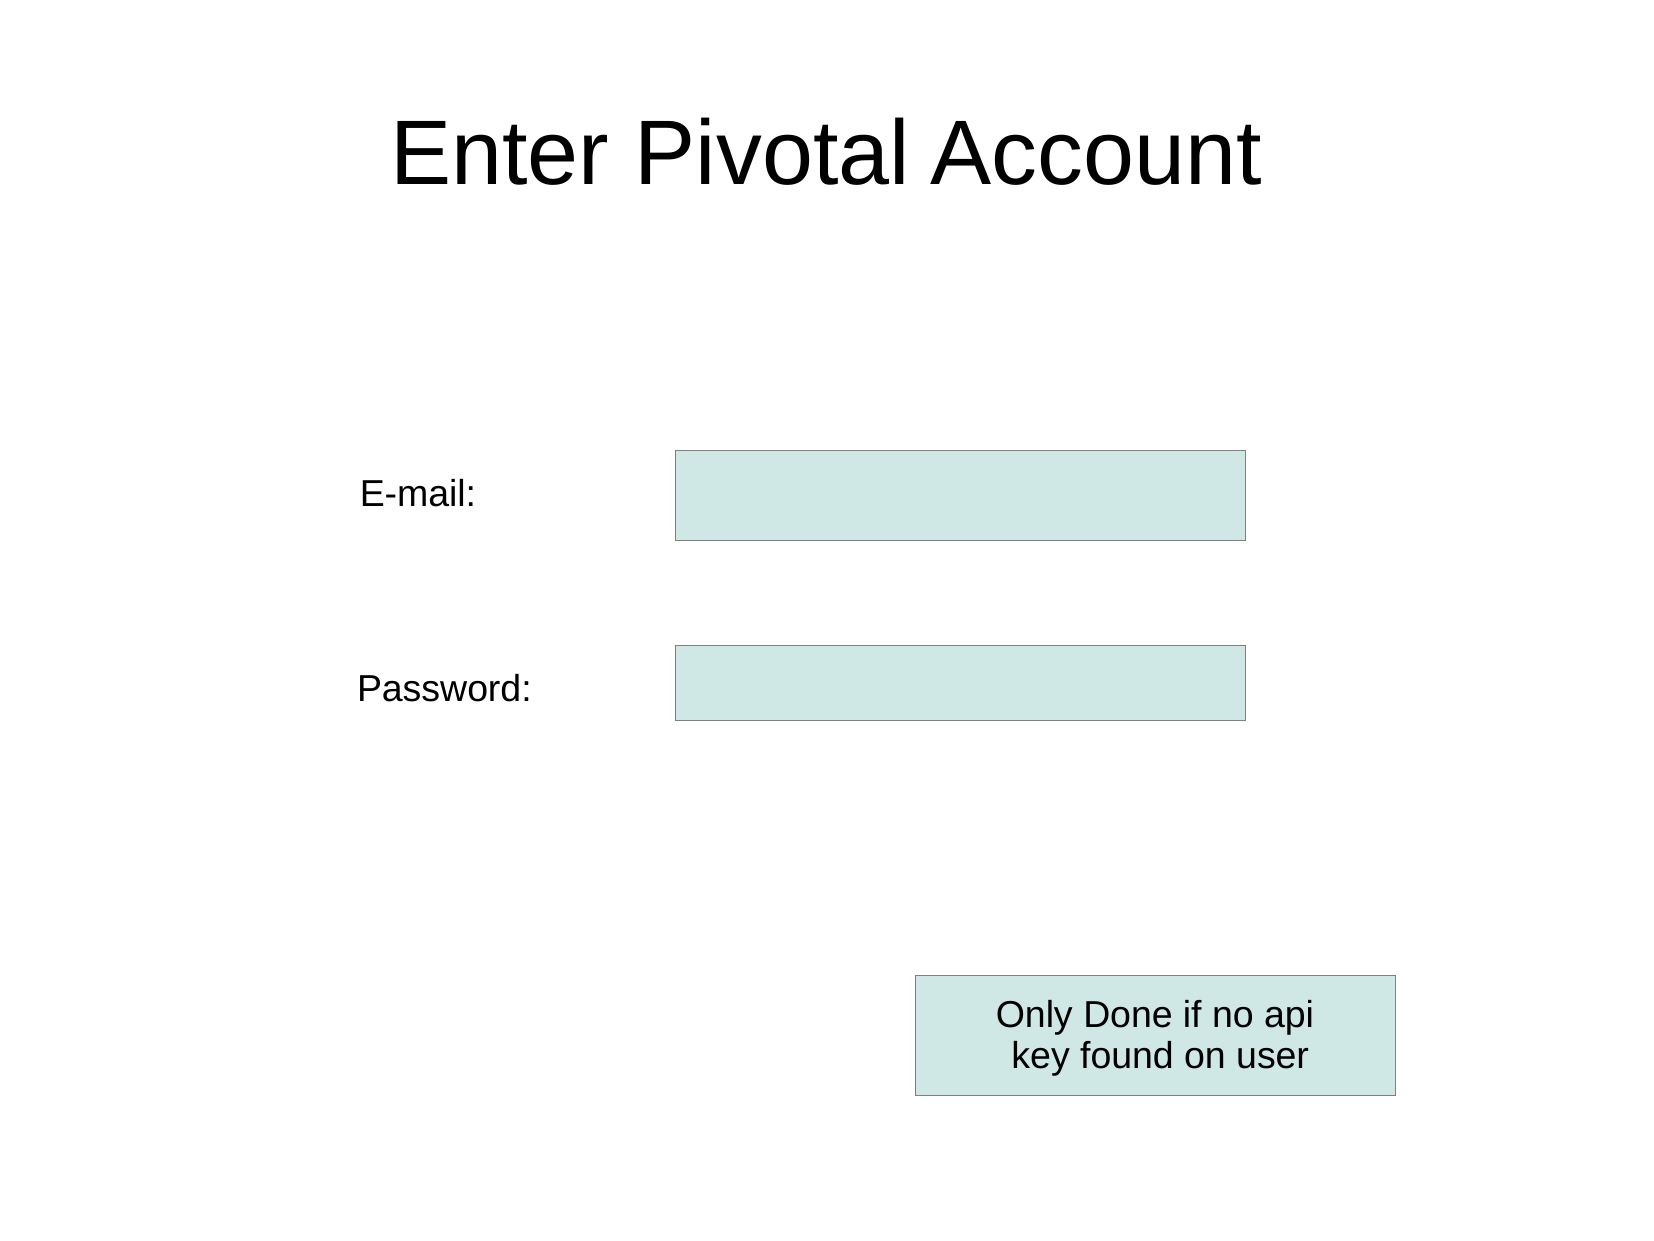

# Enter Pivotal Account
E-mail:
Password:
Only Done if no api
 key found on user